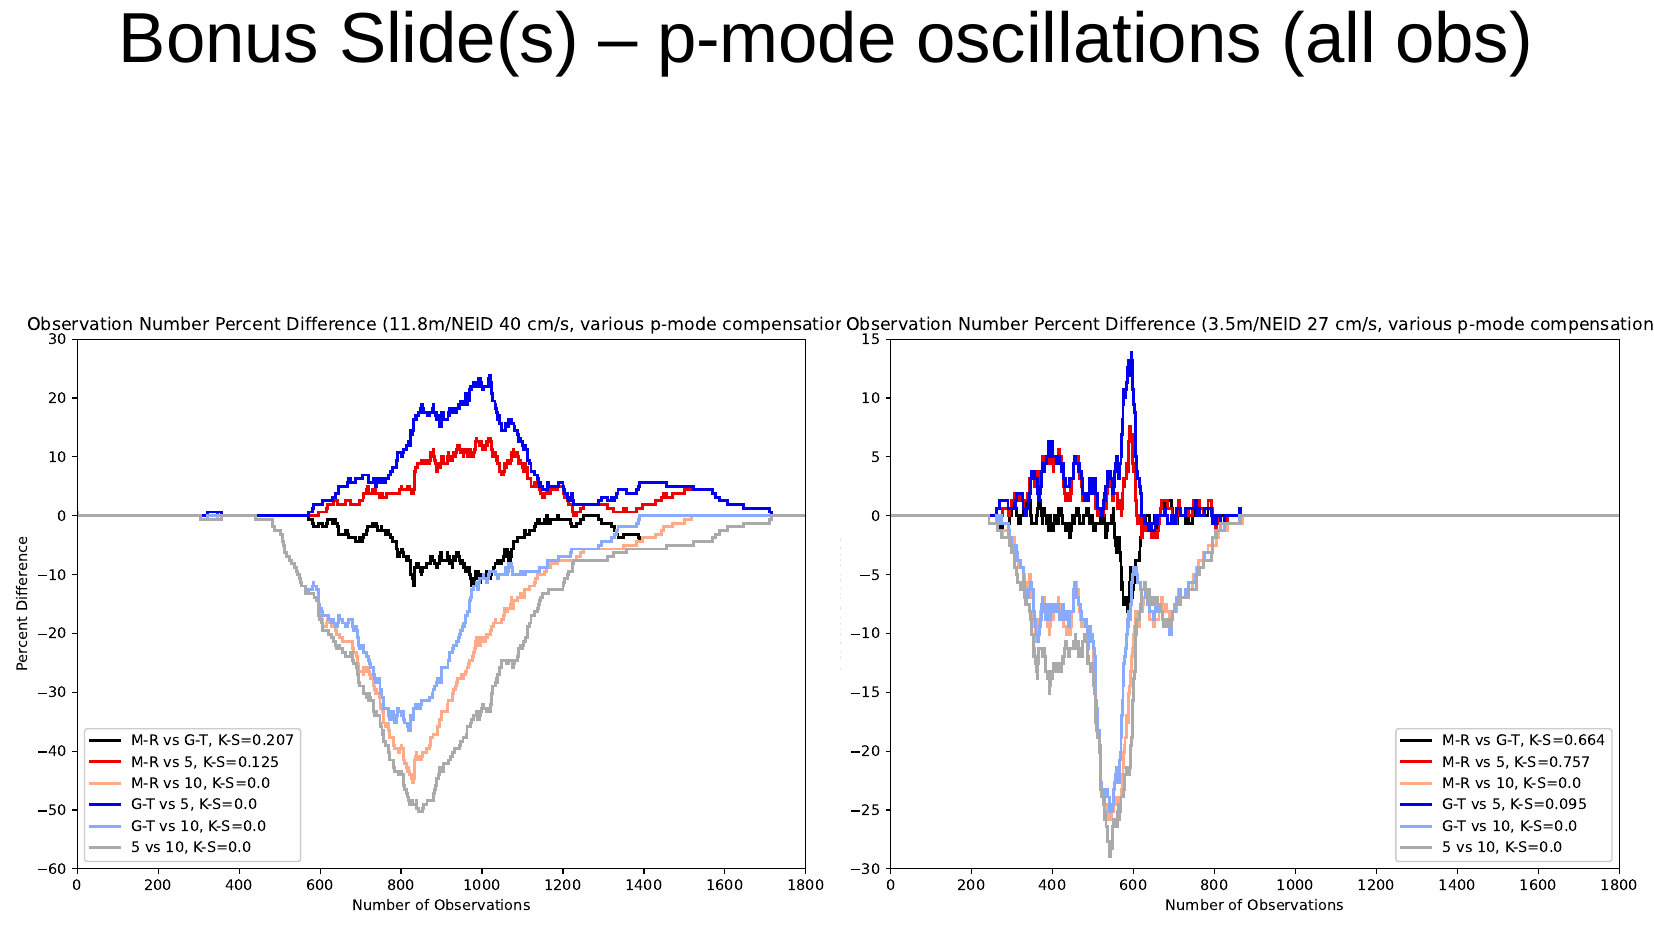

# Bonus Slide(s) – p-mode oscillations (all obs)